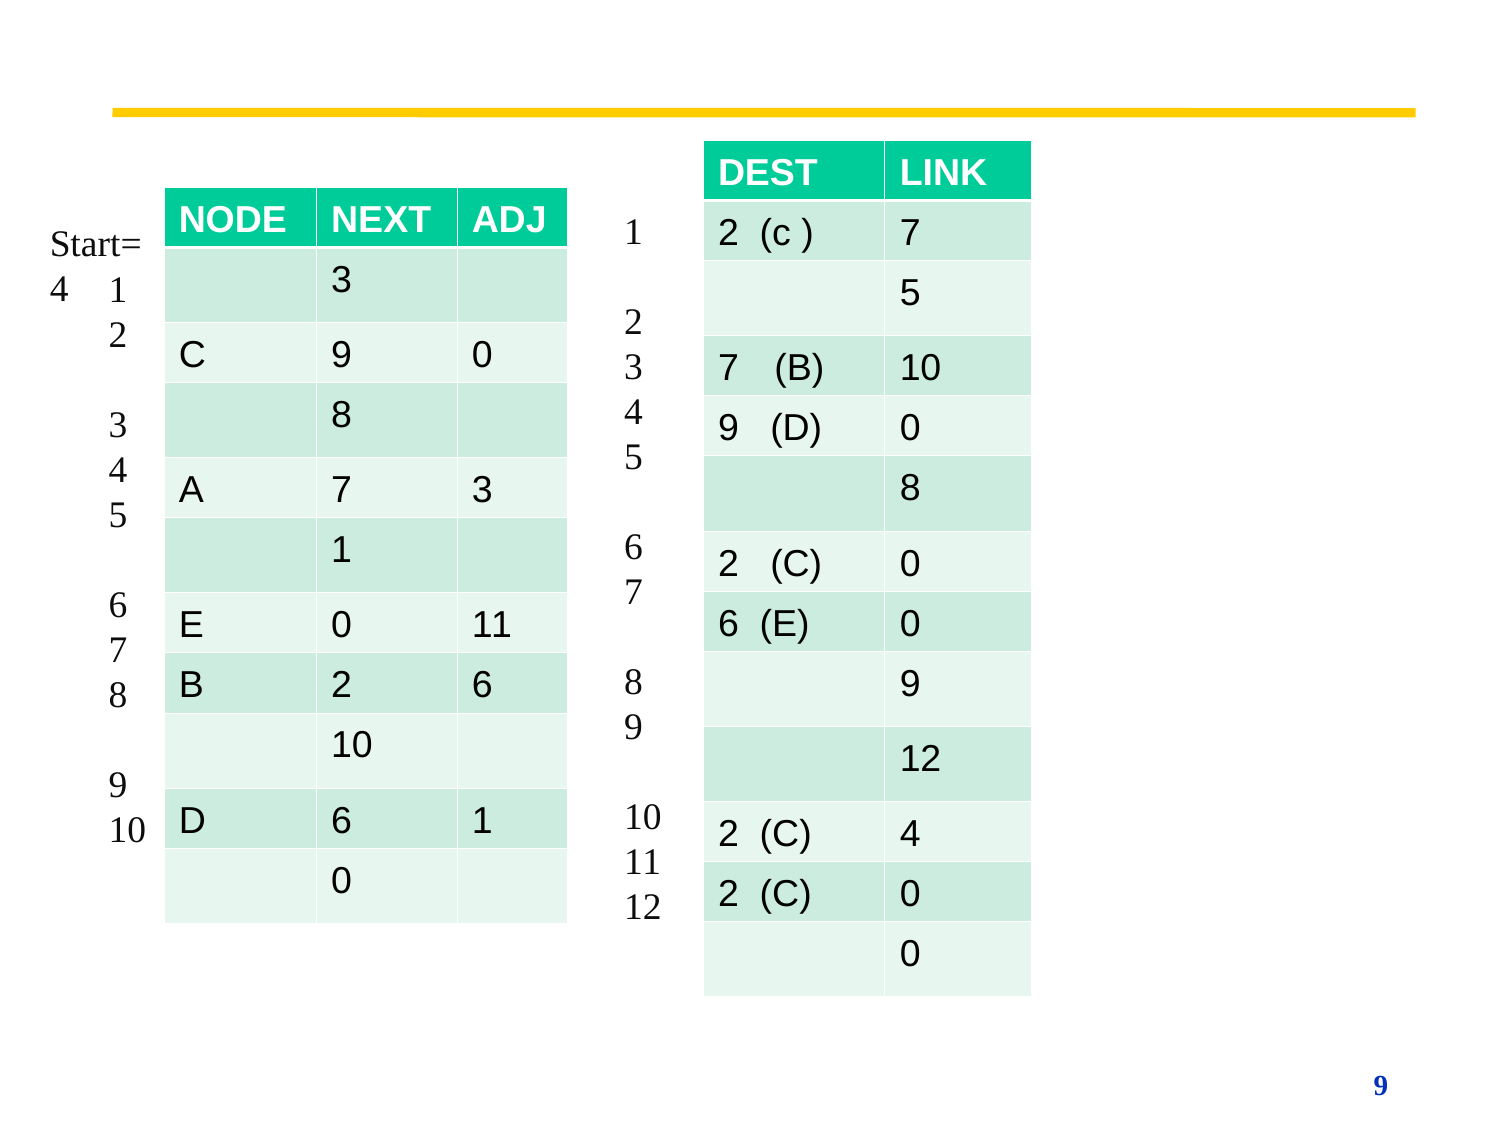

| DEST | LINK |
| --- | --- |
| 2 (c ) | 7 |
| | 5 |
| (B) | 10 |
| 9 (D) | 0 |
| | 8 |
| 2 (C) | 0 |
| 6 (E) | 0 |
| | 9 |
| | 12 |
| 2 (C) | 4 |
| 2 (C) | 0 |
| | 0 |
| NODE | NEXT | ADJ |
| --- | --- | --- |
| | 3 | |
| C | 9 | 0 |
| | 8 | |
| A | 7 | 3 |
| | 1 | |
| E | 0 | 11 |
| B | 2 | 6 |
| | 10 | |
| D | 6 | 1 |
| | 0 | |
1
 2
3
4
5
6
7
8
9
10
11
12
Start=4
1
2
3
4
5
6
7
8
9
10